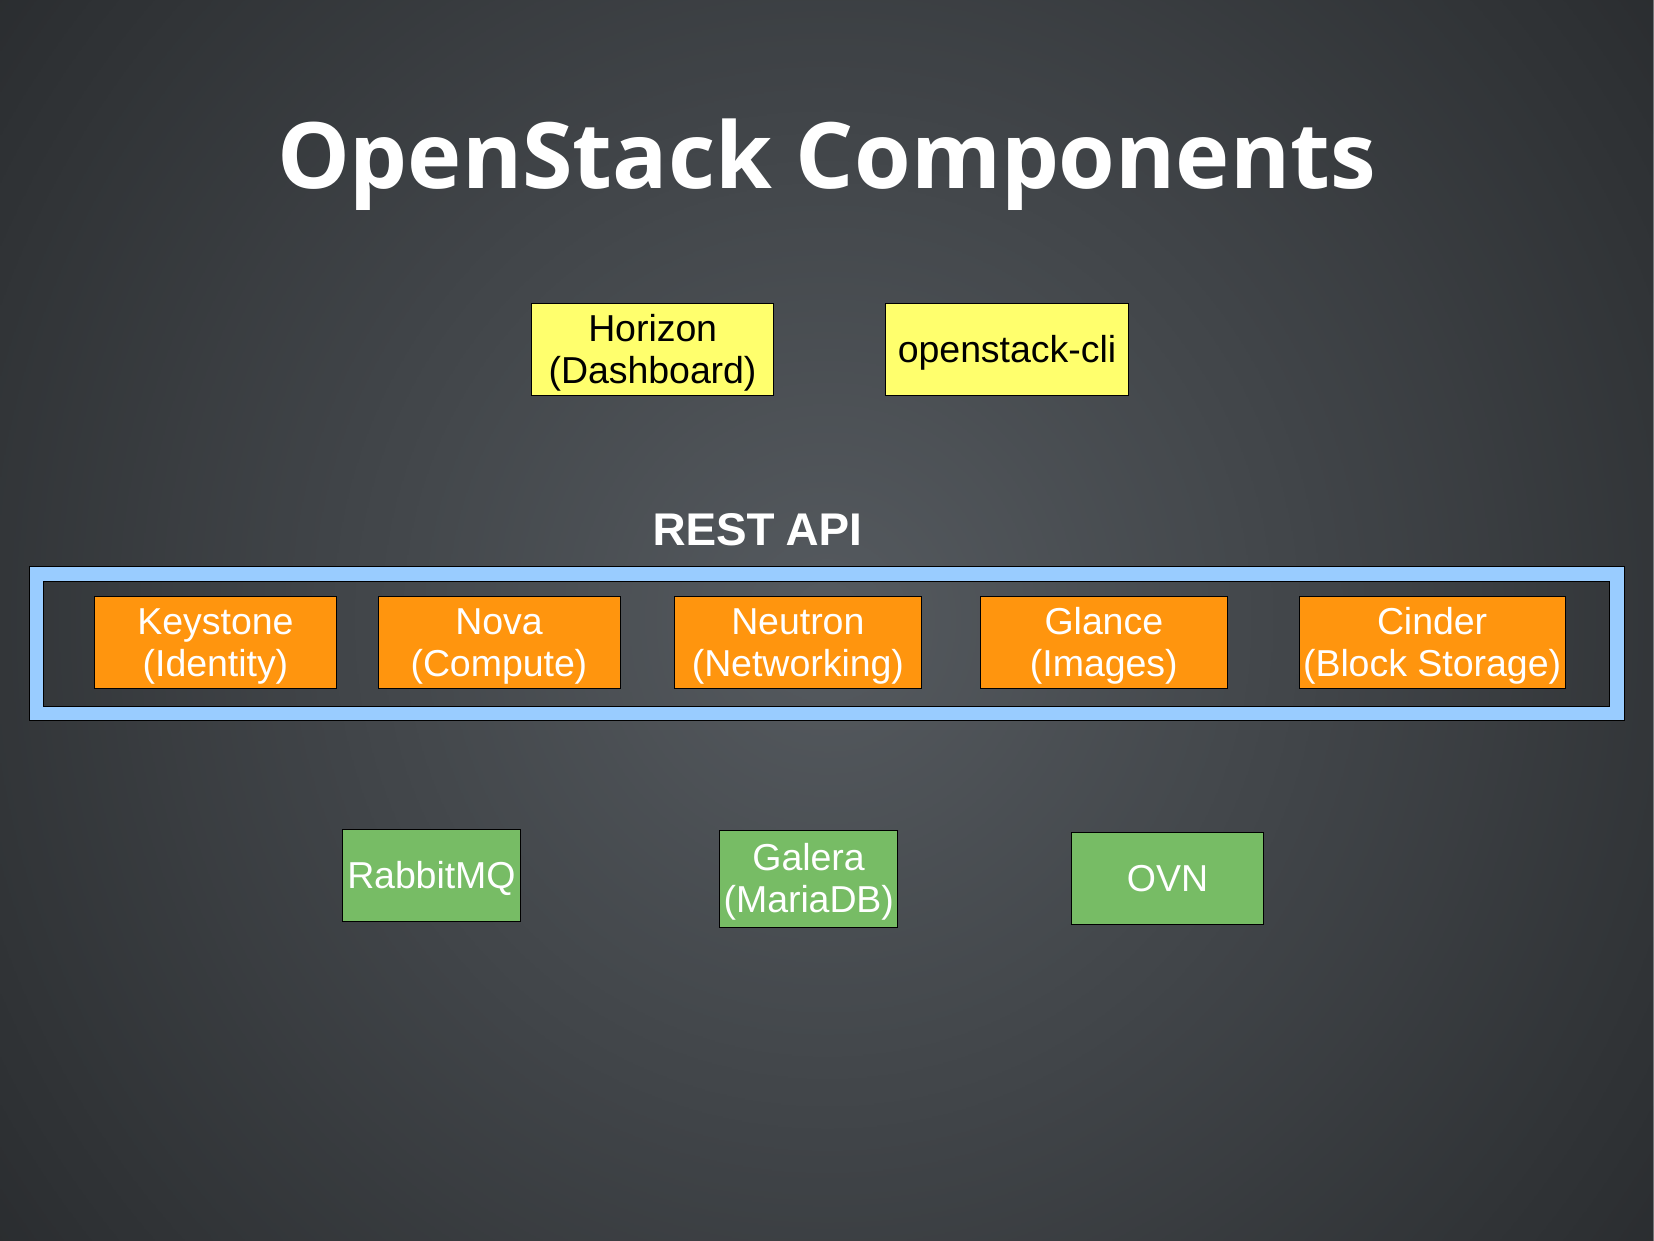

# OpenStack Components
Horizon
(Dashboard)
openstack-cli
REST API
Keystone
(Identity)
Nova
(Compute)
Neutron
(Networking)
Glance
(Images)
Cinder
(Block Storage)
RabbitMQ
Galera
(MariaDB)
OVN